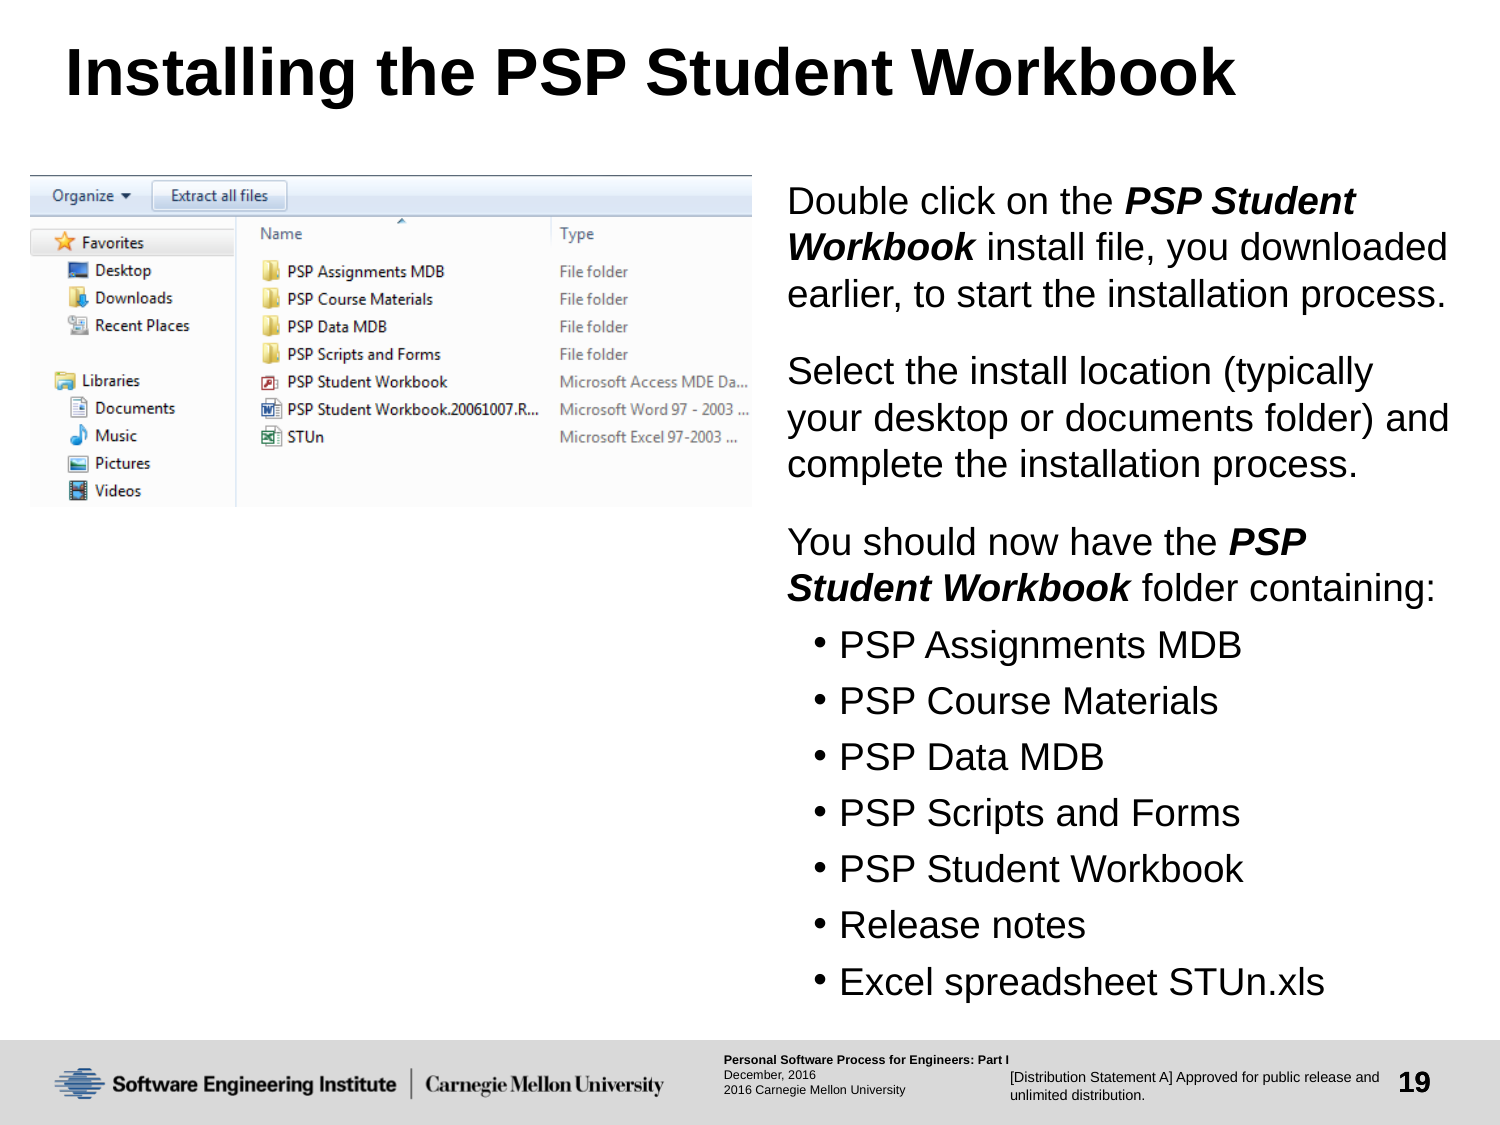

# Installing the PSP Student Workbook
Double click on the PSP Student Workbook install file, you downloaded earlier, to start the installation process.
Select the install location (typically your desktop or documents folder) and complete the installation process.
You should now have the PSP Student Workbook folder containing:
PSP Assignments MDB
PSP Course Materials
PSP Data MDB
PSP Scripts and Forms
PSP Student Workbook
Release notes
Excel spreadsheet STUn.xls